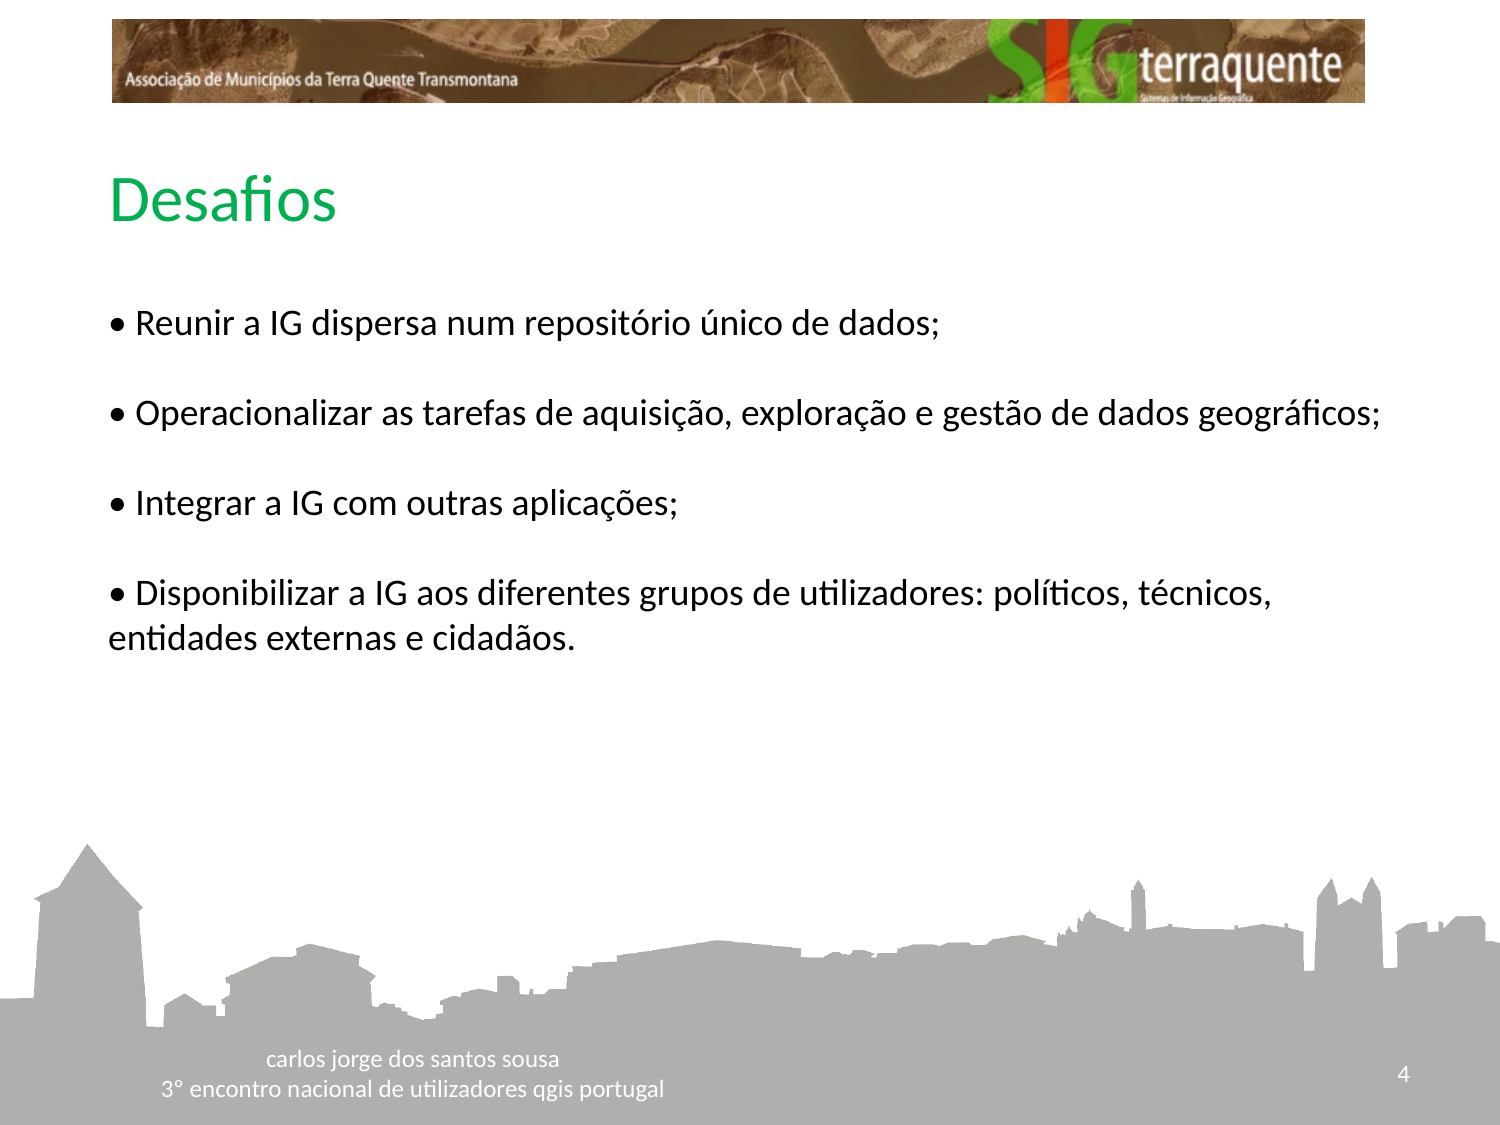

Desafios
• Reunir a IG dispersa num repositório único de dados;
• Operacionalizar as tarefas de aquisição, exploração e gestão de dados geográficos;
• Integrar a IG com outras aplicações;
• Disponibilizar a IG aos diferentes grupos de utilizadores: políticos, técnicos, entidades externas e cidadãos.
carlos jorge dos santos sousa
3º encontro nacional de utilizadores qgis portugal